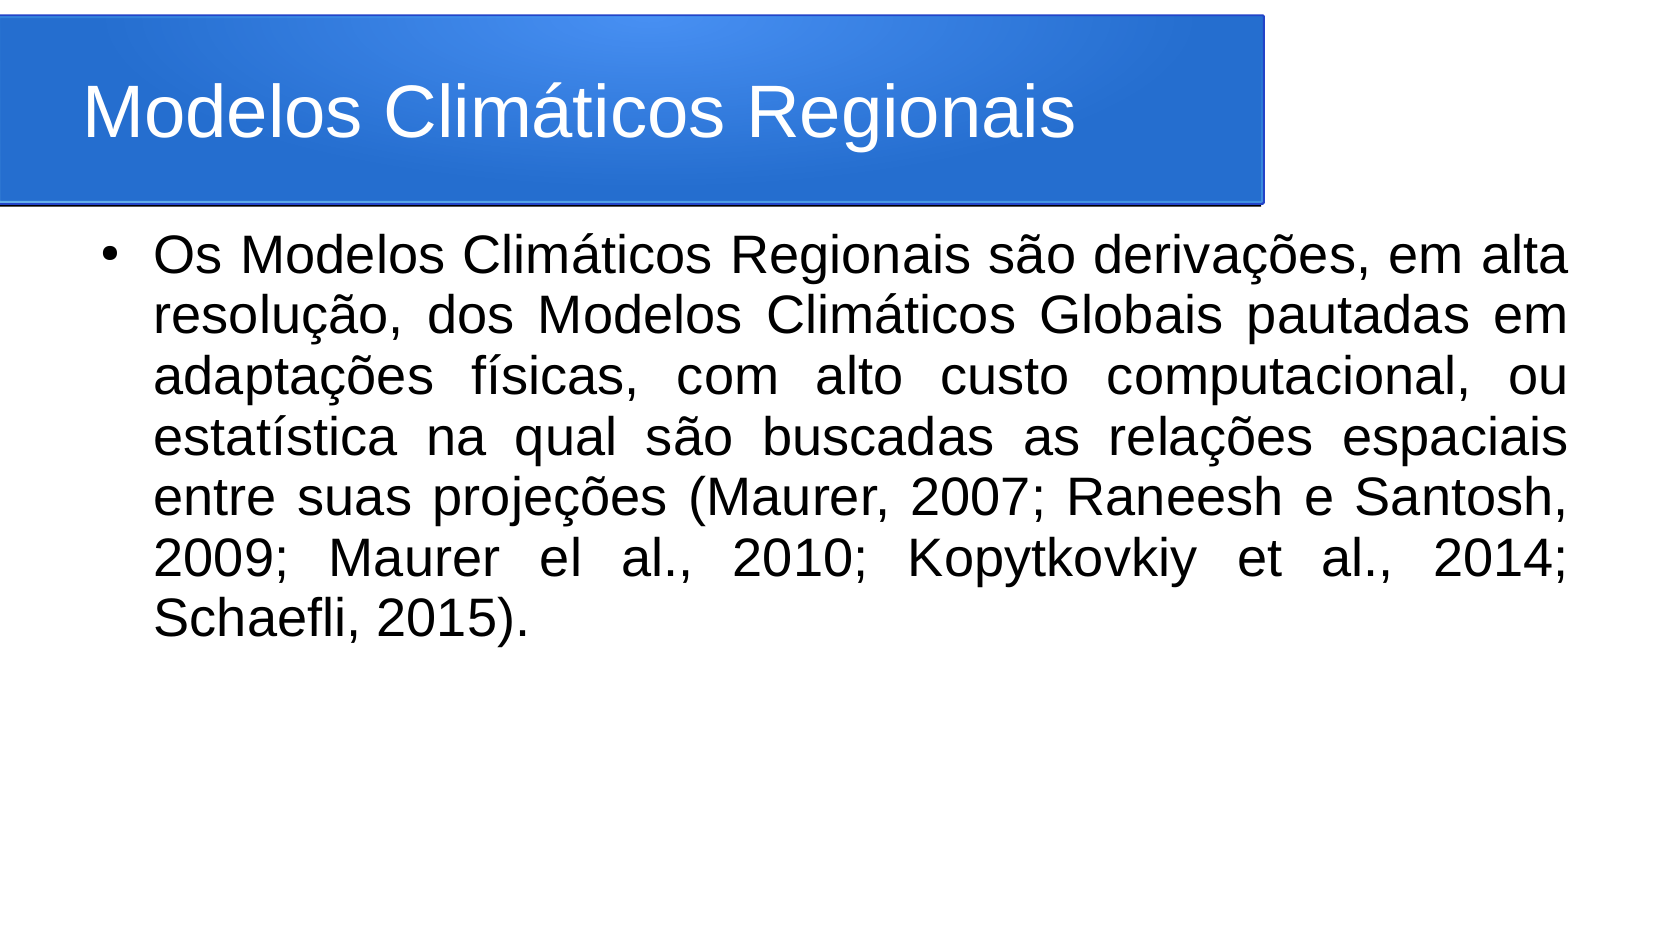

# Modelos Climáticos Regionais
Os Modelos Climáticos Regionais são derivações, em alta resolução, dos Modelos Climáticos Globais pautadas em adaptações físicas, com alto custo computacional, ou estatística na qual são buscadas as relações espaciais entre suas projeções (Maurer, 2007; Raneesh e Santosh, 2009; Maurer el al., 2010; Kopytkovkiy et al., 2014; Schaefli, 2015).